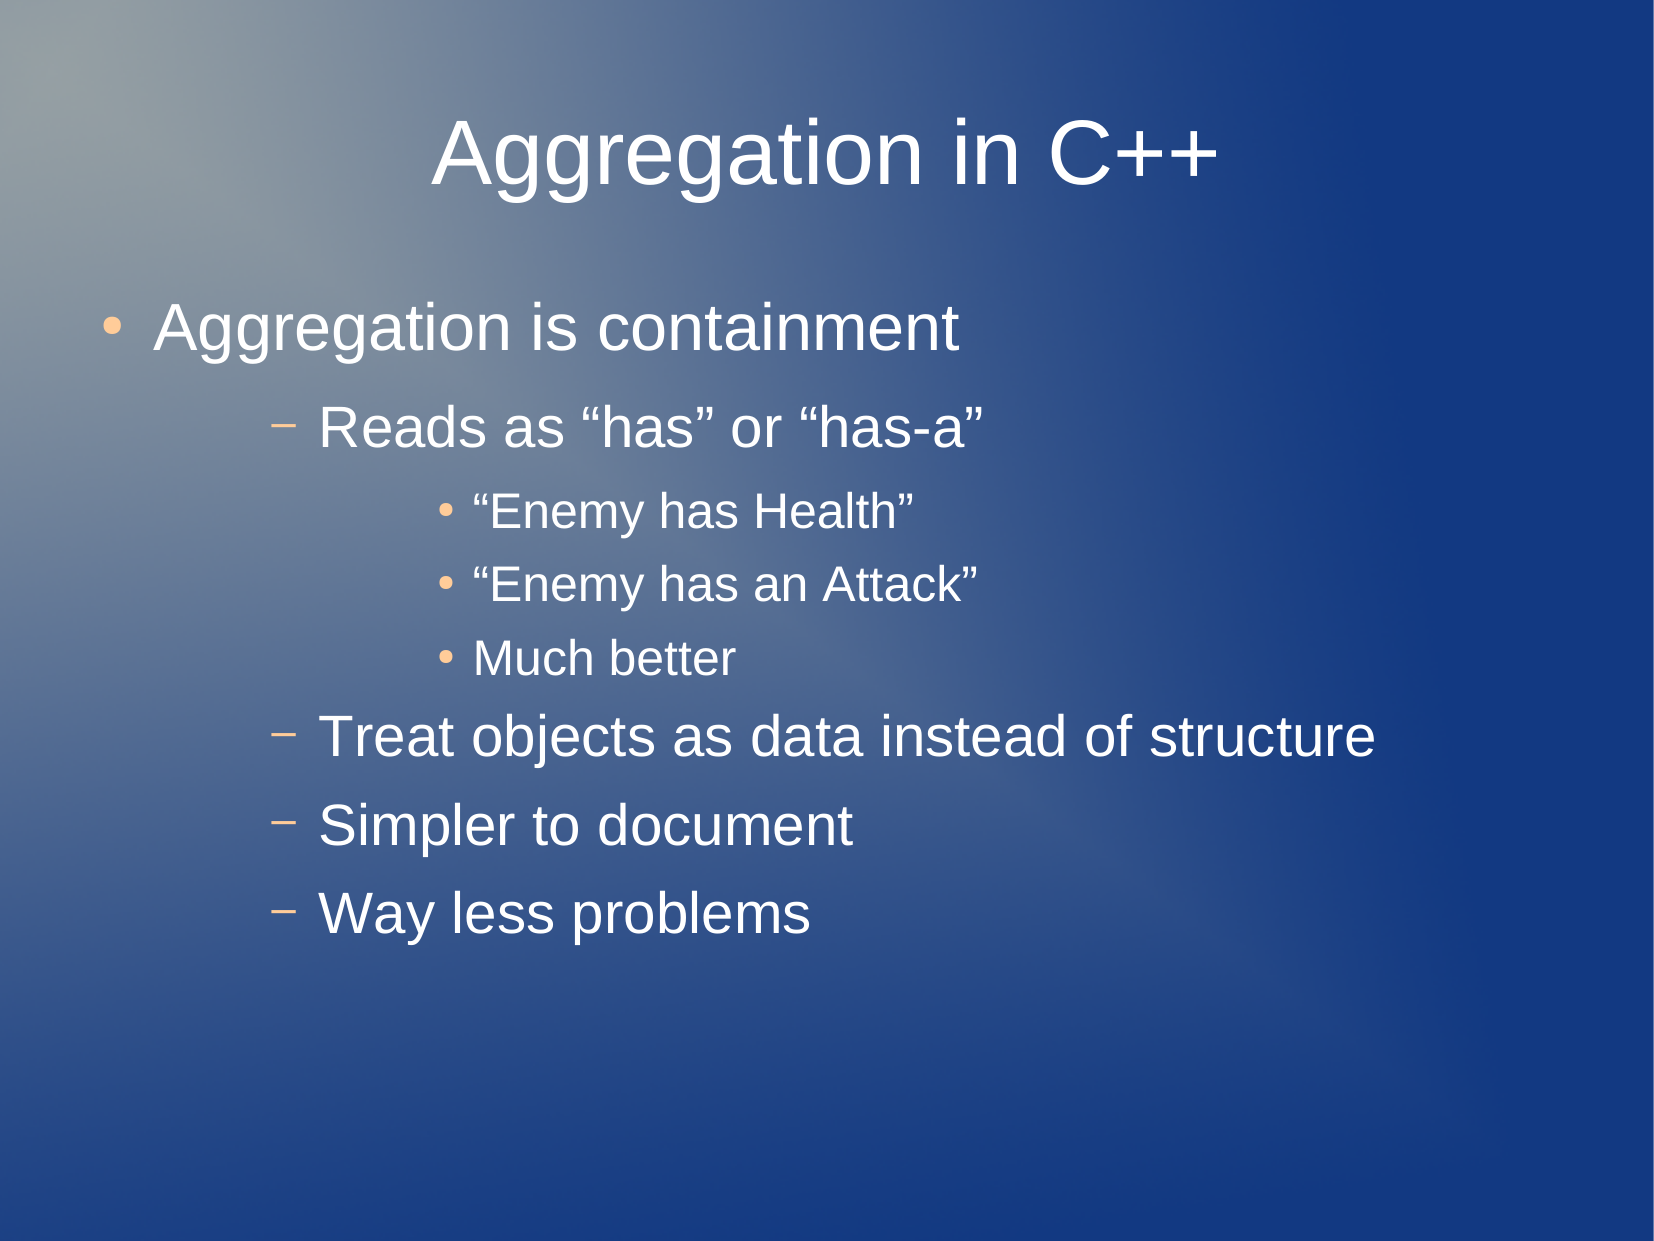

# Aggregation in C++
Aggregation is containment
Reads as “has” or “has-a”
“Enemy has Health”
“Enemy has an Attack”
Much better
Treat objects as data instead of structure
Simpler to document
Way less problems